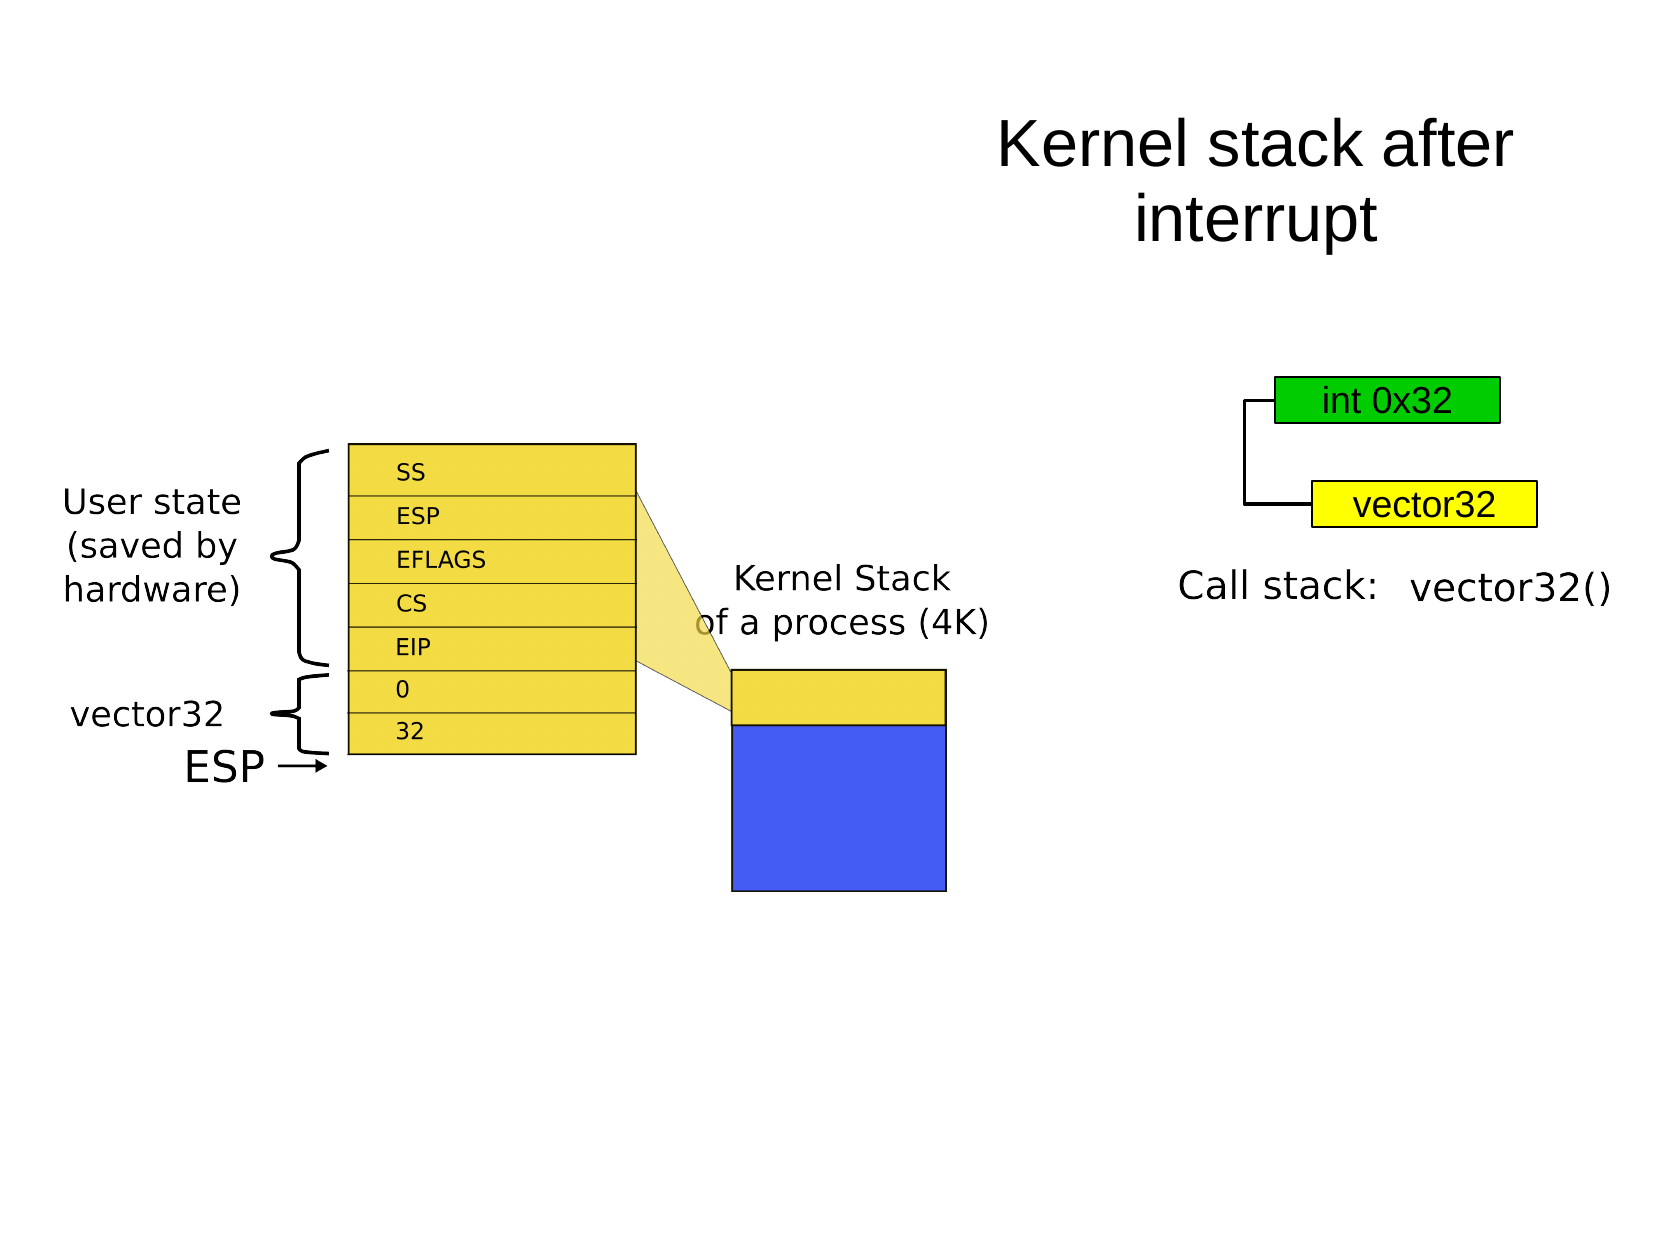

# Kernel stack after interrupt
int 0x32
vector32